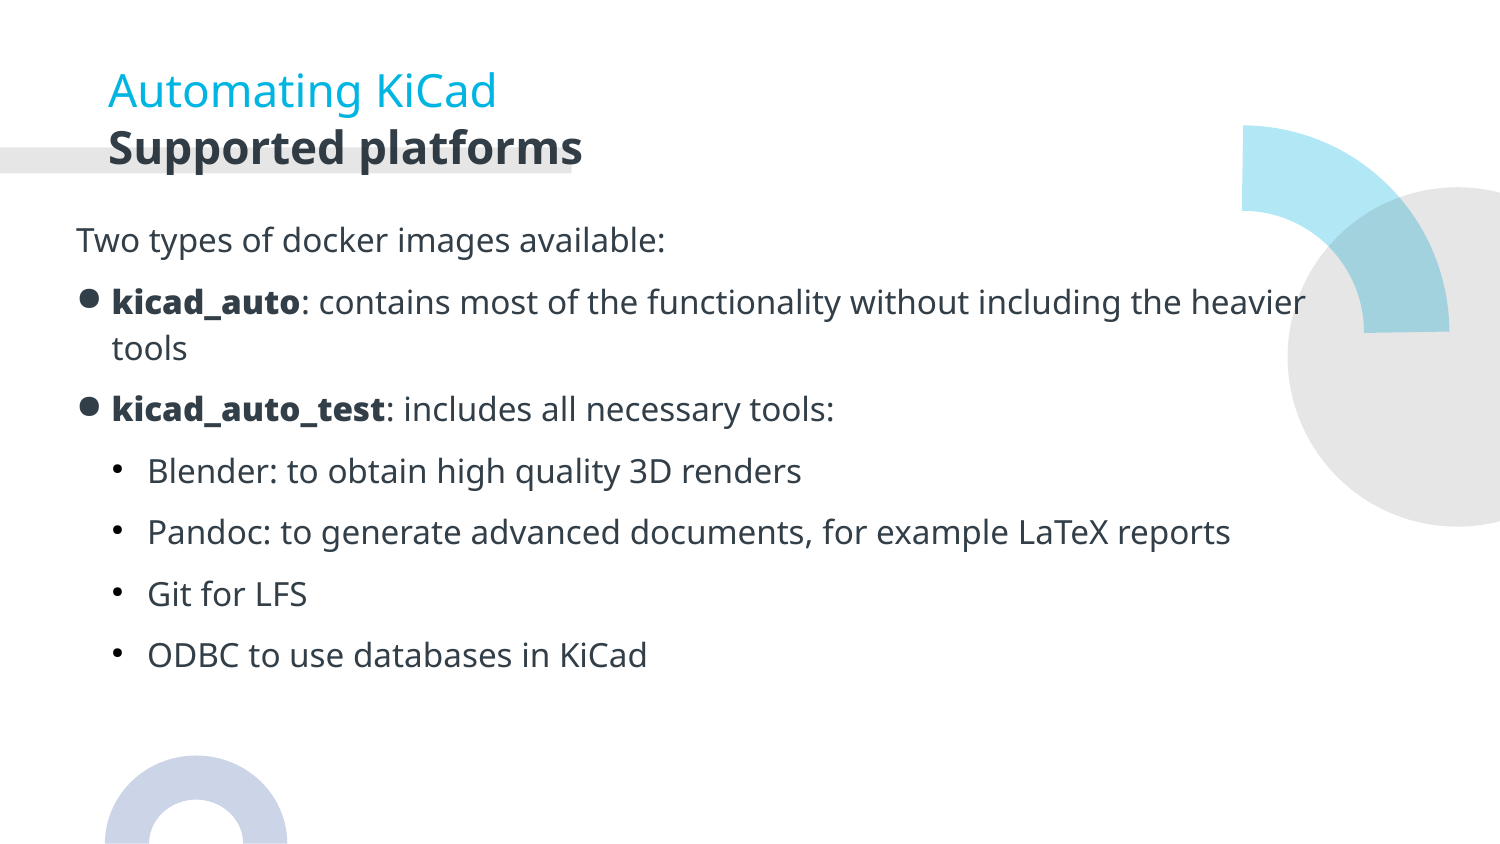

Automating KiCad
Supported platforms
Two types of docker images available:
kicad_auto: contains most of the functionality without including the heavier tools
kicad_auto_test: includes all necessary tools:
Blender: to obtain high quality 3D renders
Pandoc: to generate advanced documents, for example LaTeX reports
Git for LFS
ODBC to use databases in KiCad